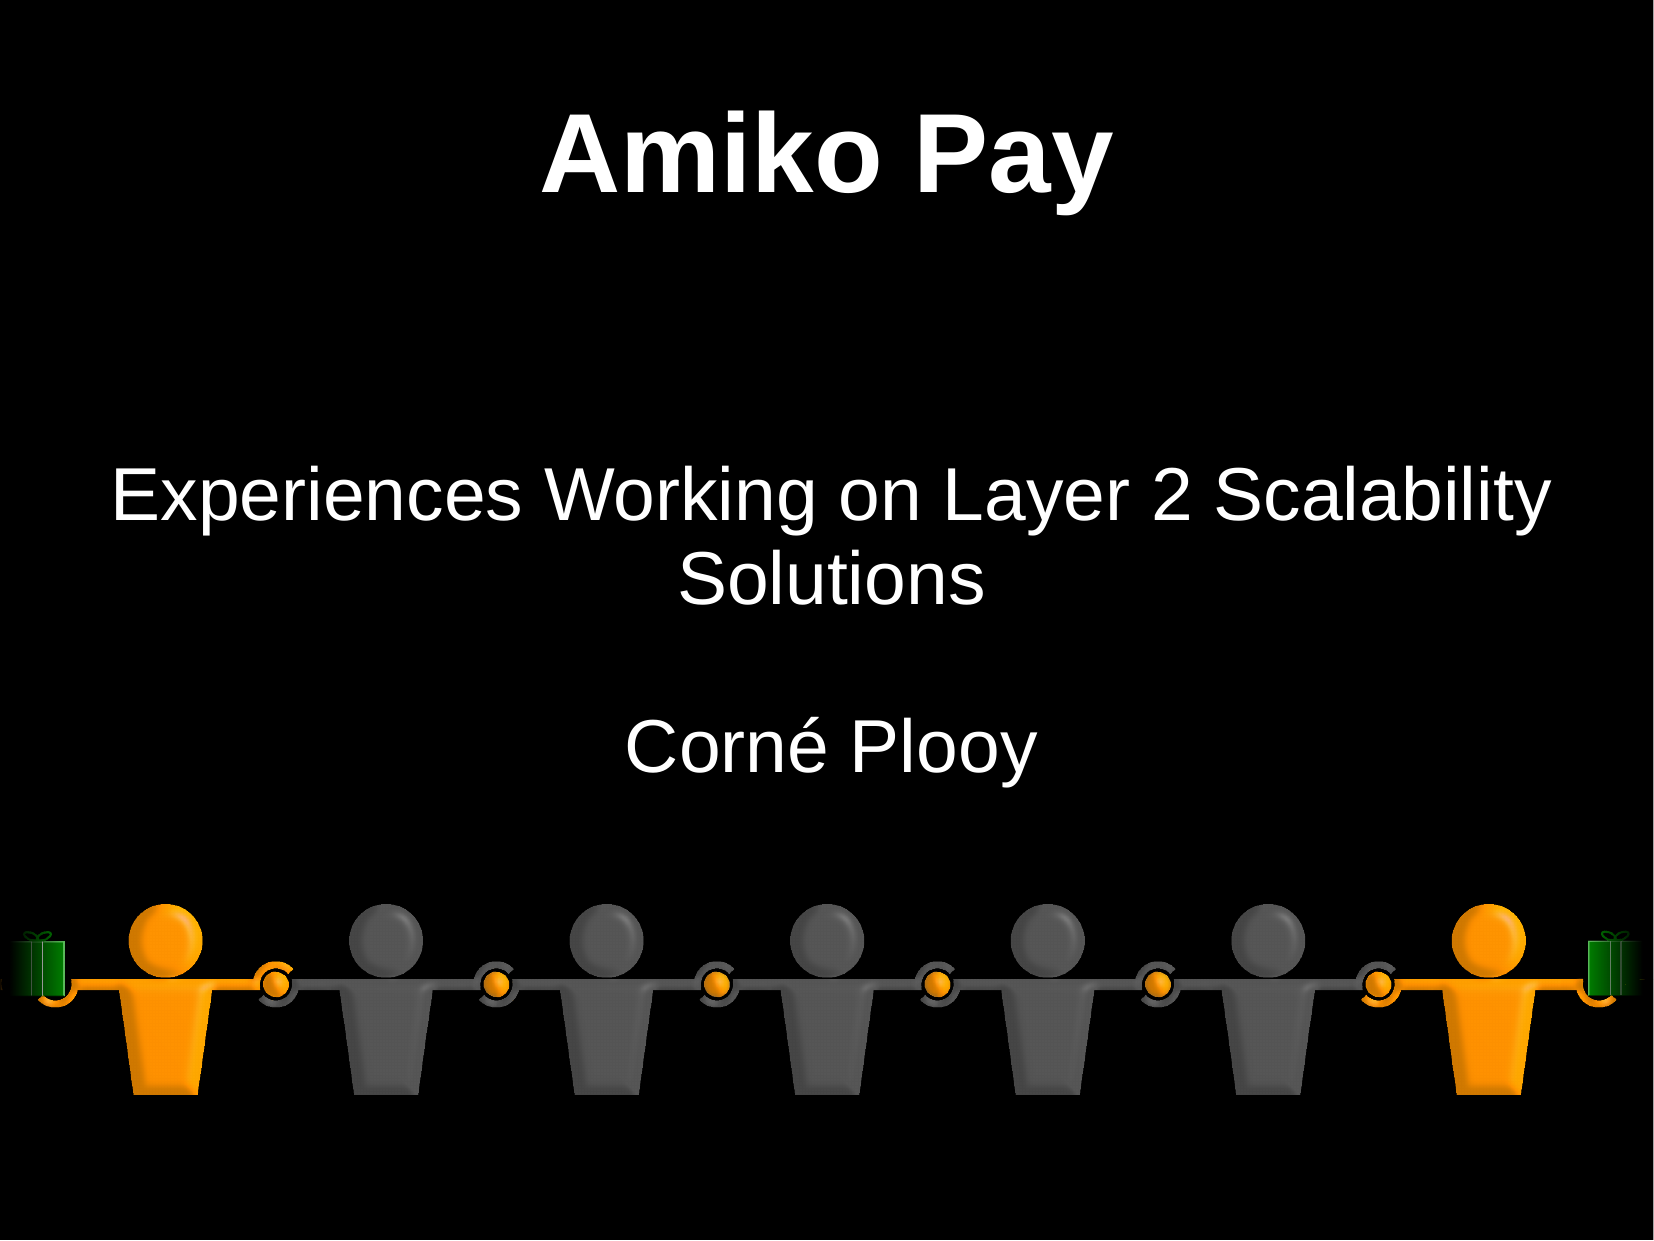

# Amiko Pay
Experiences Working on Layer 2 Scalability Solutions
Corné Plooy